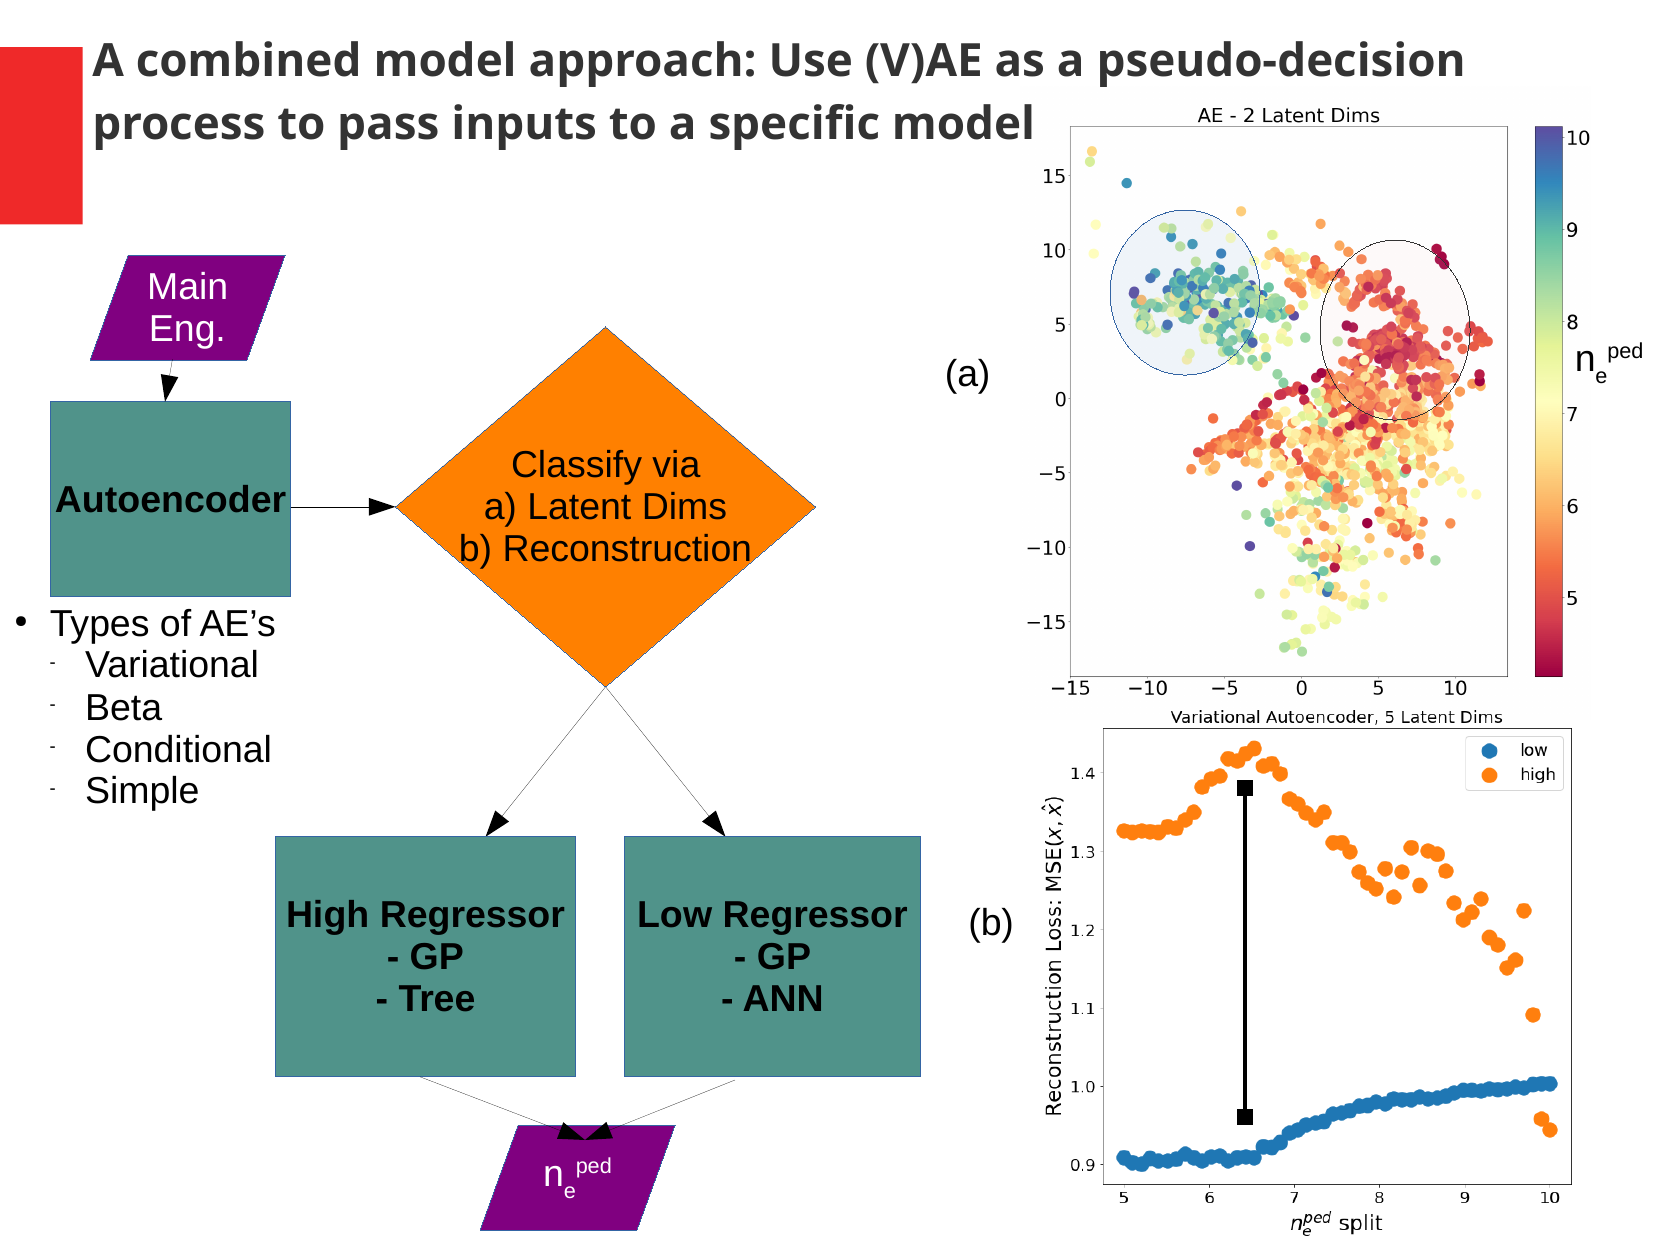

# A combined model approach: Use (V)AE as a pseudo-decision process to pass inputs to a specific model
Main
Eng.
Classify via
a) Latent Dims
b) Reconstruction
neped
(a)
Autoencoder
Types of AE’s
Variational
Beta
Conditional
Simple
High Regressor
- GP
- Tree
Low Regressor
- GP
- ANN
(b)
neped
4